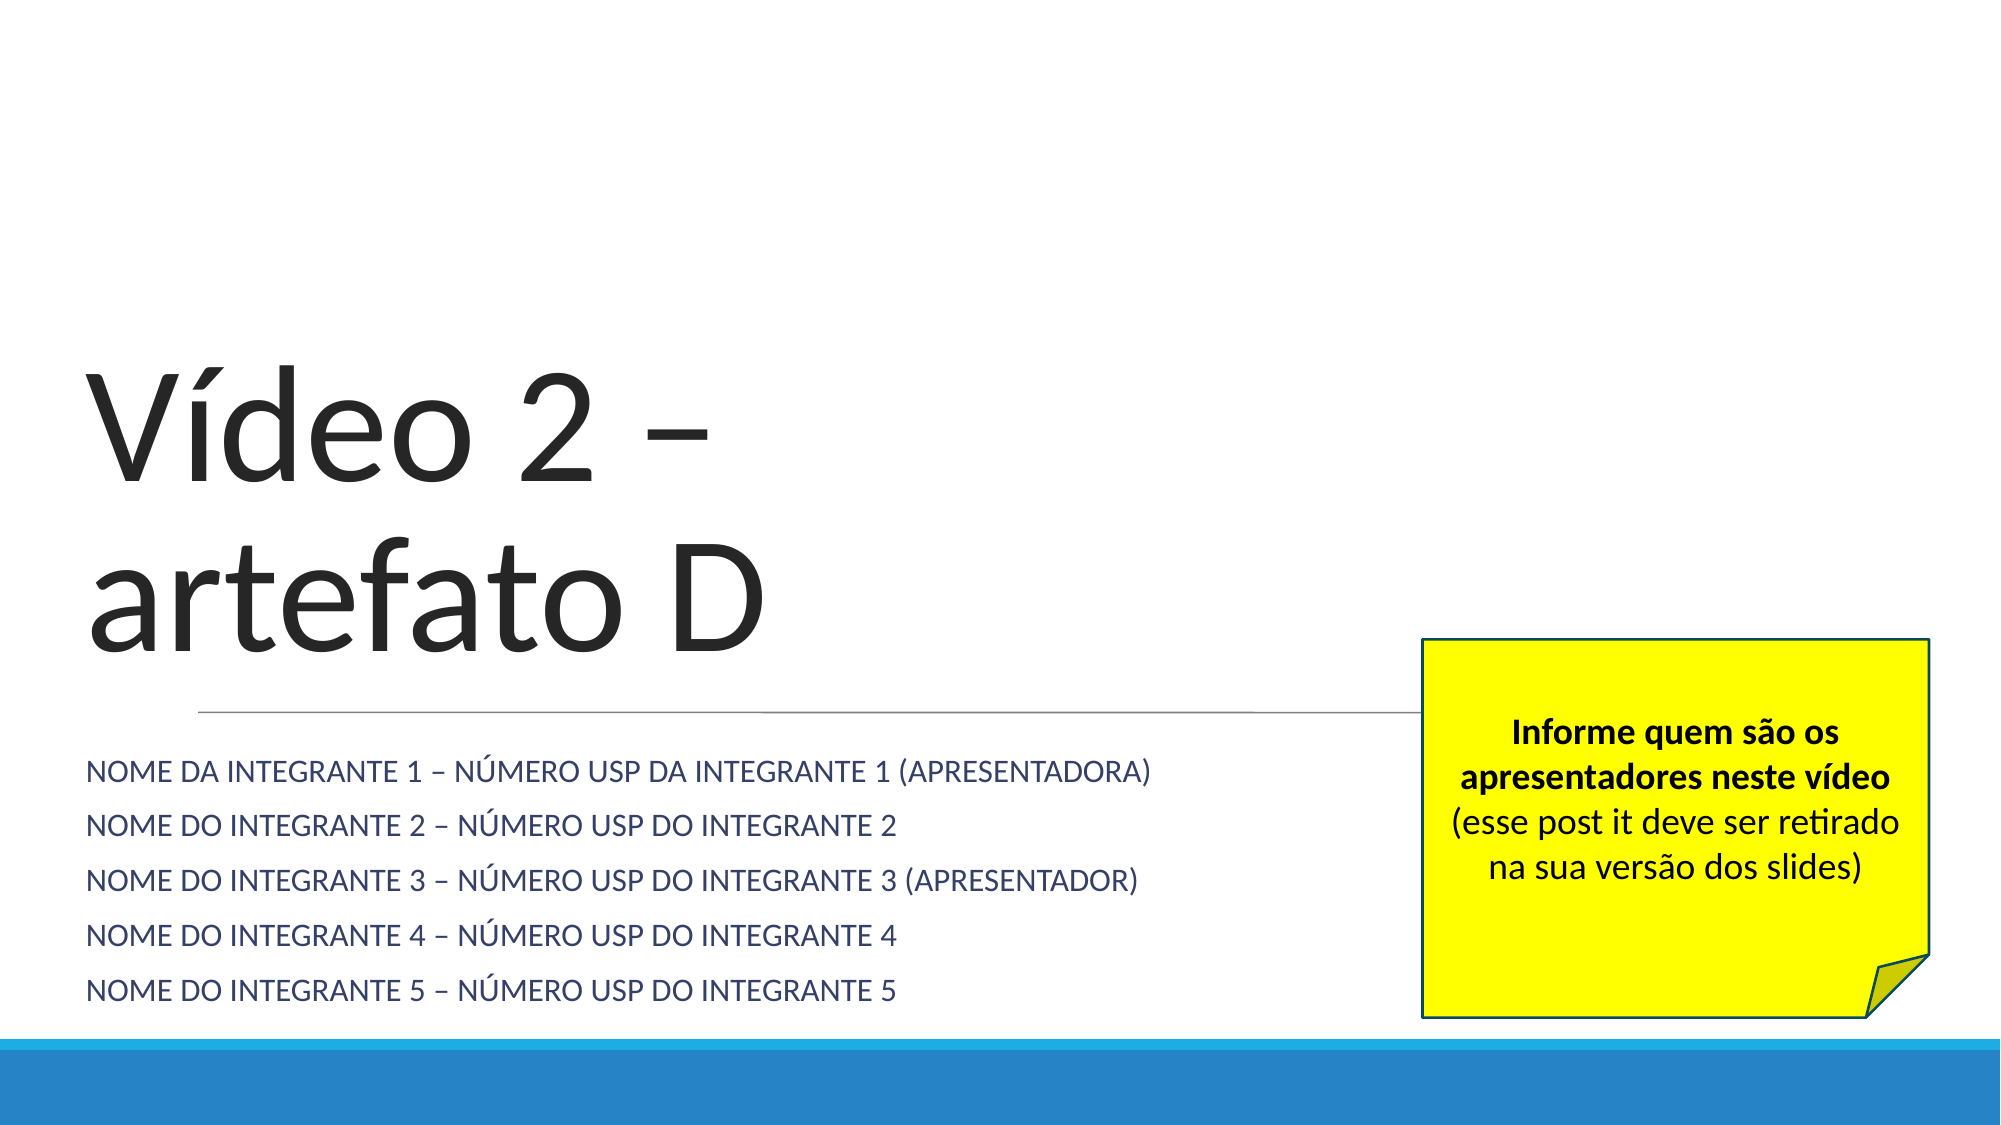

# Vídeo 2 – artefato D
Informe quem são os apresentadores neste vídeo (esse post it deve ser retirado na sua versão dos slides)
NOME DA INTEGRANTE 1 – NÚMERO USP DA INTEGRANTE 1 (APRESENTADORA)
NOME DO INTEGRANTE 2 – NÚMERO USP DO INTEGRANTE 2
NOME DO INTEGRANTE 3 – NÚMERO USP DO INTEGRANTE 3 (APRESENTADOR)
NOME DO INTEGRANTE 4 – NÚMERO USP DO INTEGRANTE 4
NOME DO INTEGRANTE 5 – NÚMERO USP DO INTEGRANTE 5